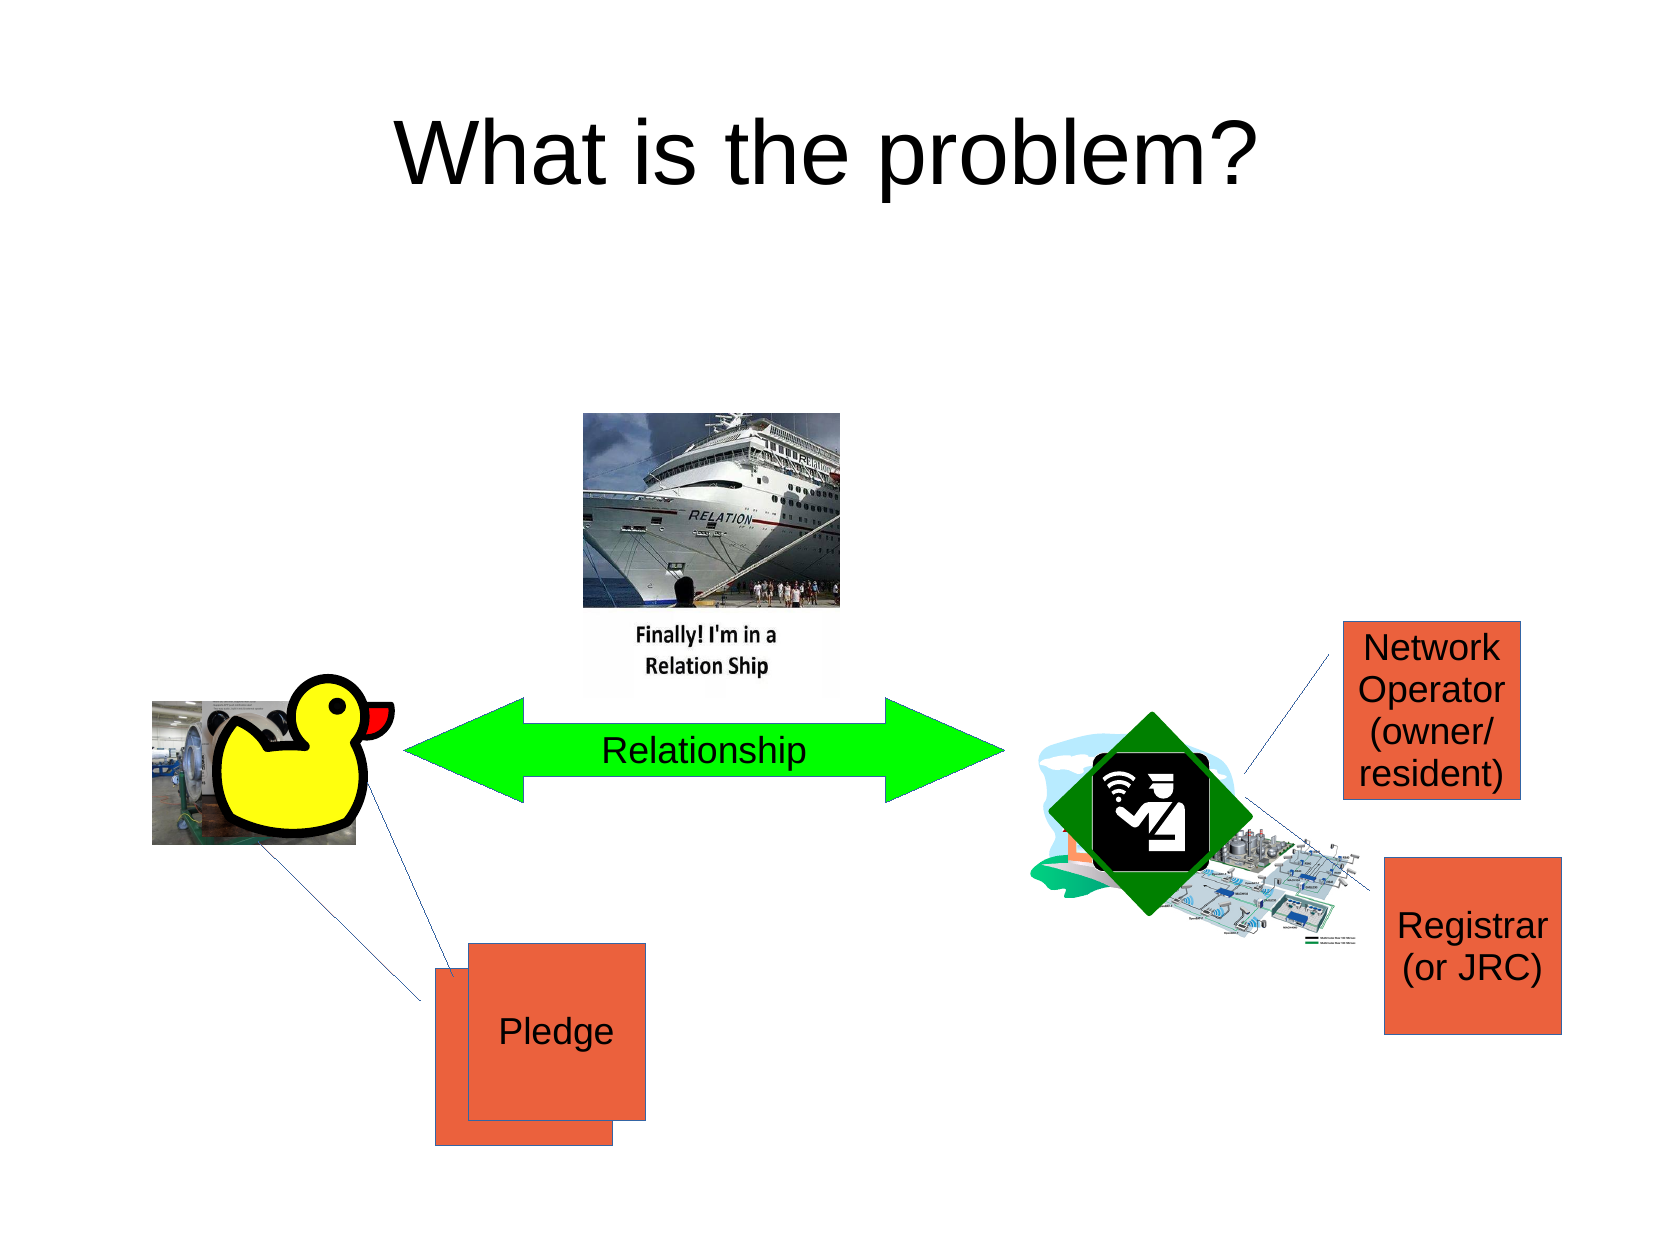

# What is the problem?
Network
Operator
(owner/
resident)
Relationship
Registrar
(or JRC)
Pledge
New
Device